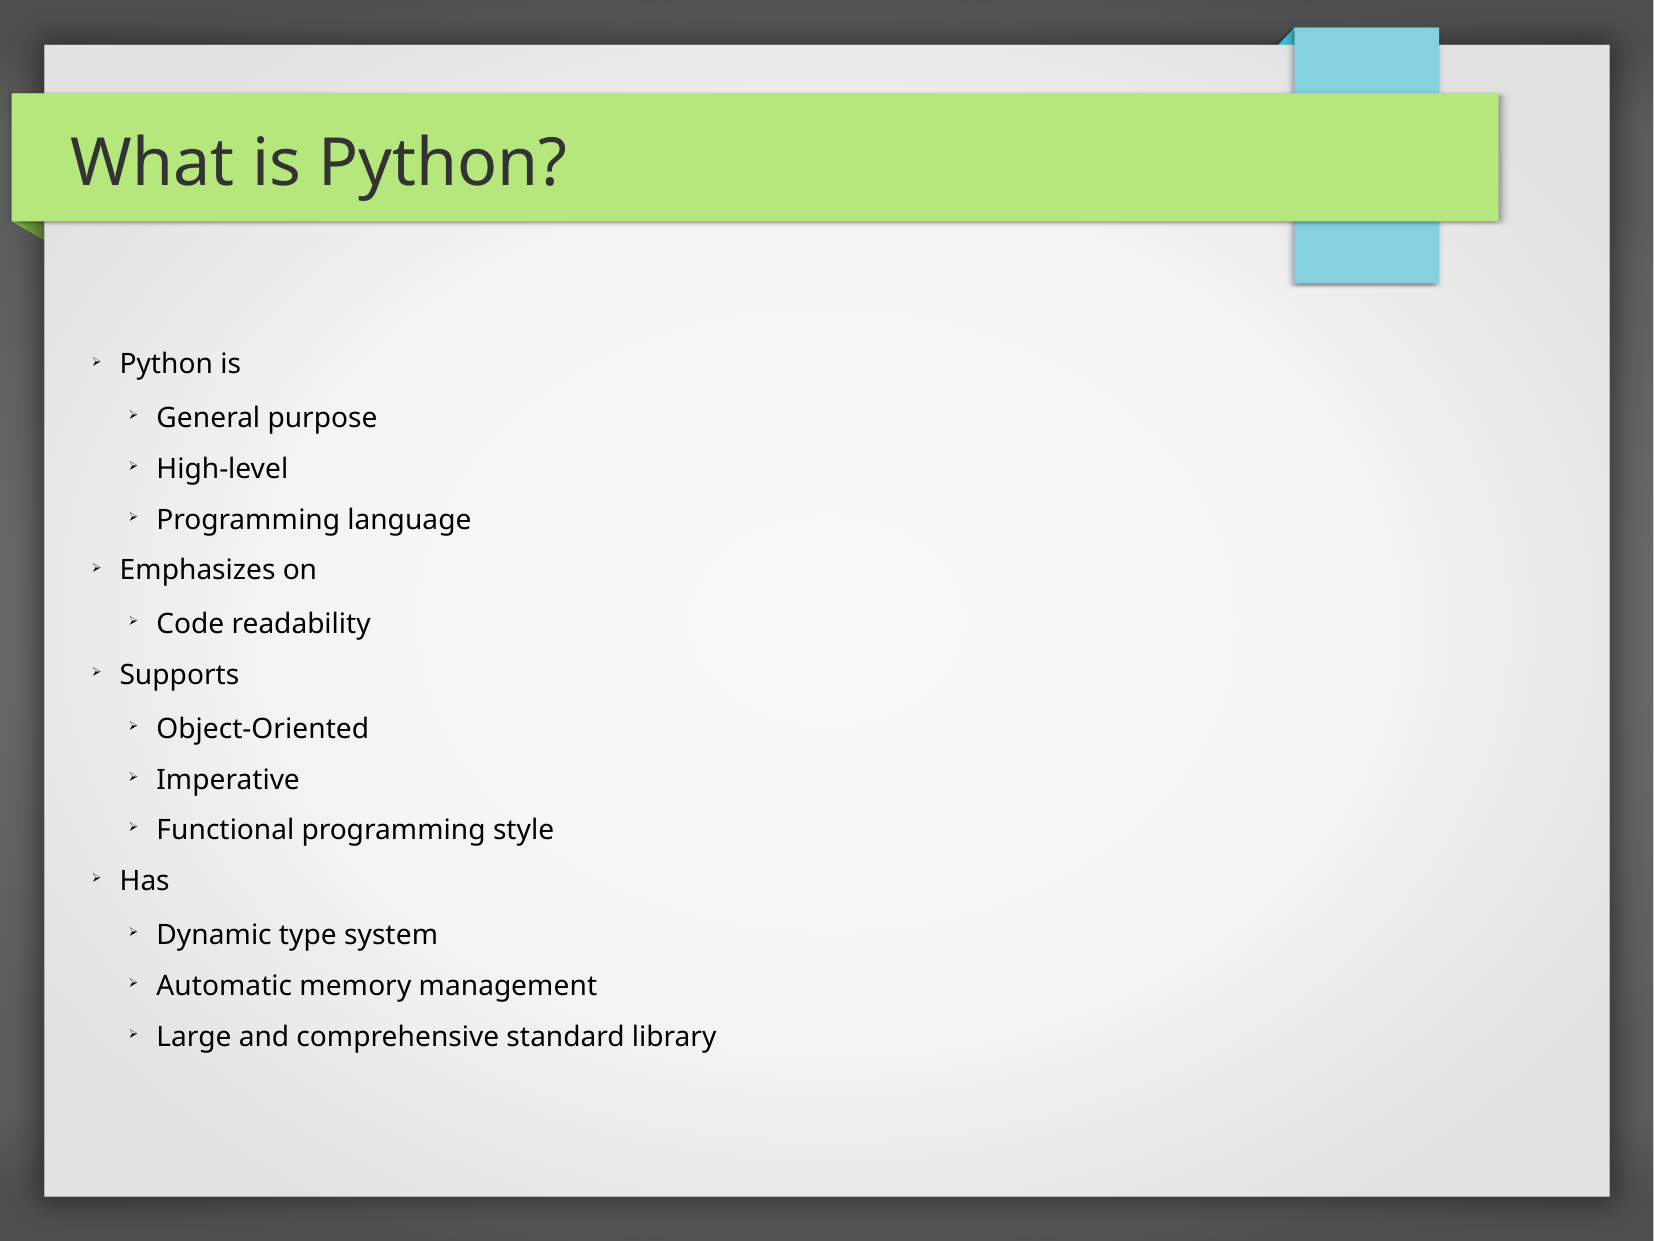

# What is Python?
Python is
General purpose
High-level
Programming language
Emphasizes on
Code readability
Supports
Object-Oriented
Imperative
Functional programming style
Has
Dynamic type system
Automatic memory management
Large and comprehensive standard library